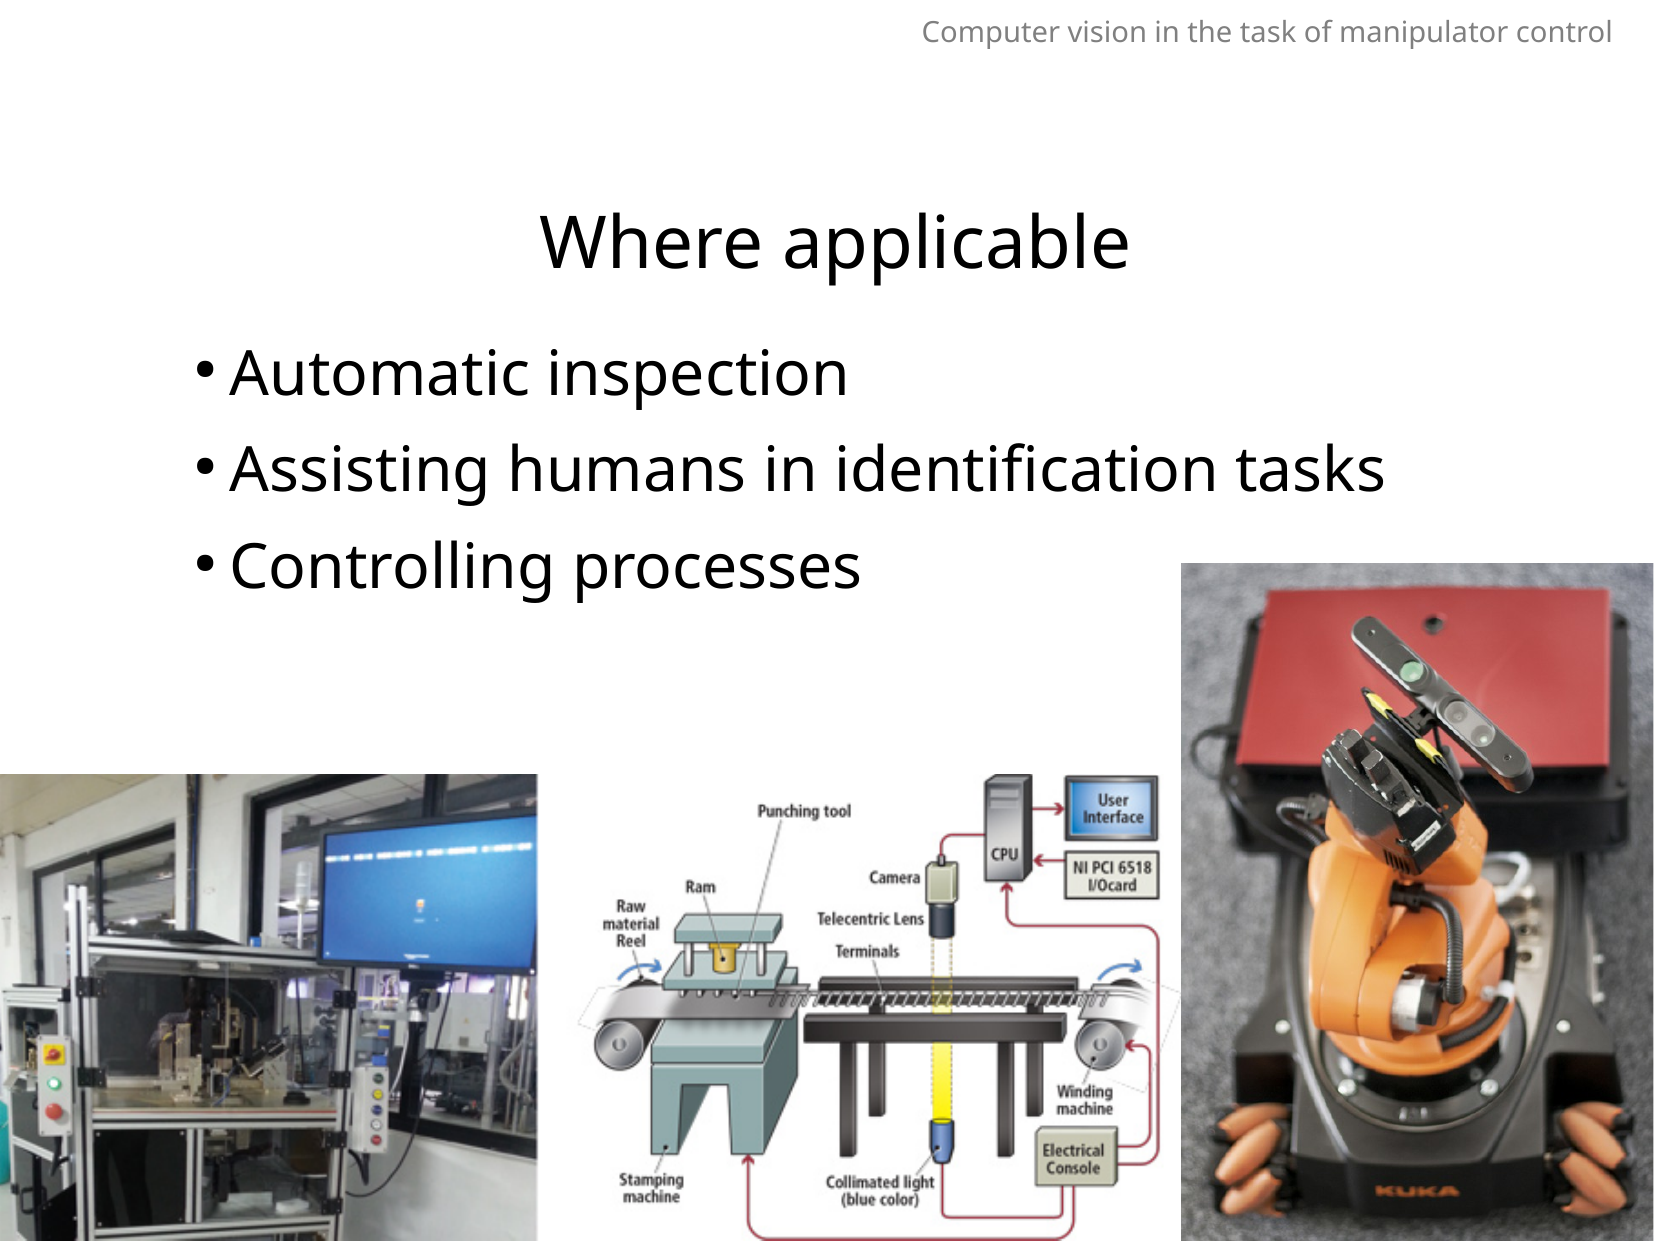

Computer vision in the task of manipulator control
Where applicable
Automatic inspection
Assisting humans in identification tasks
Controlling processes